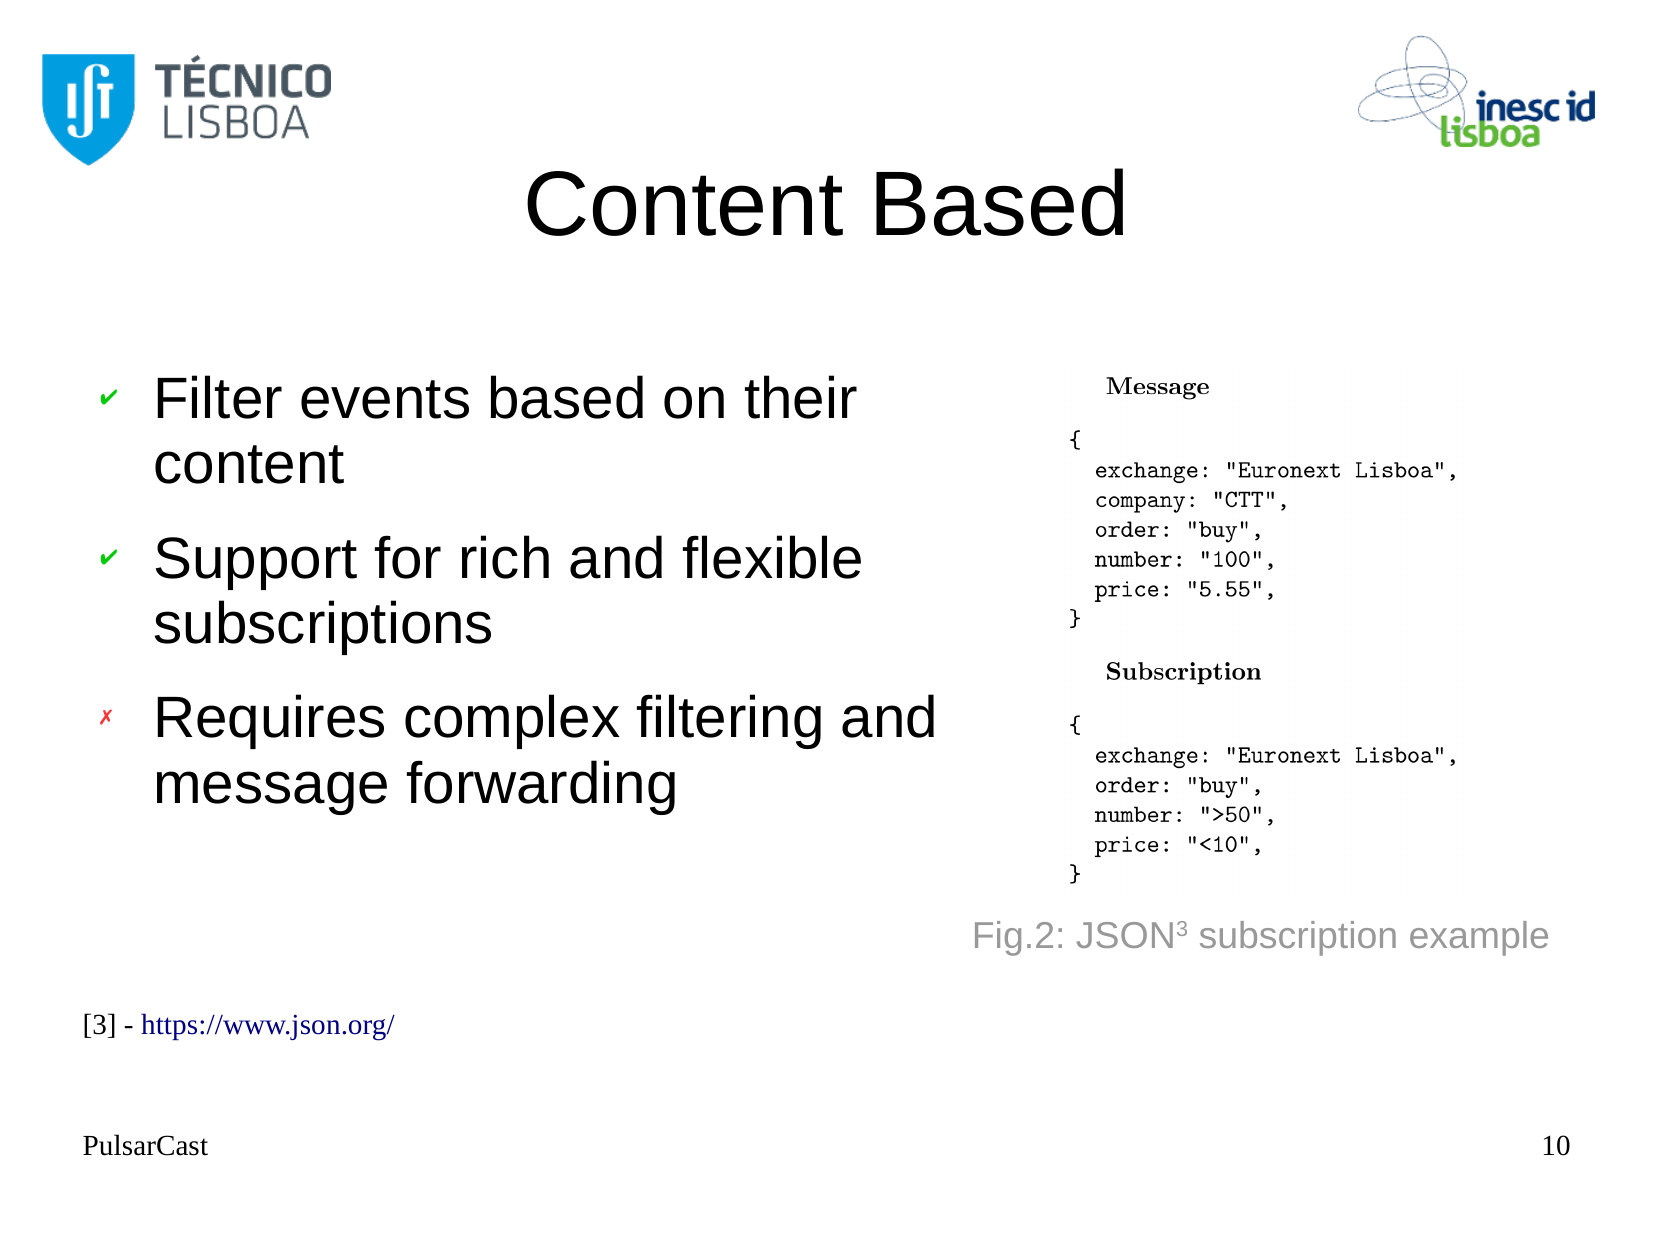

# Content Based
Filter events based on their content
Support for rich and flexible subscriptions
Requires complex filtering and message forwarding
[3] - https://www.json.org/
PulsarCast
10